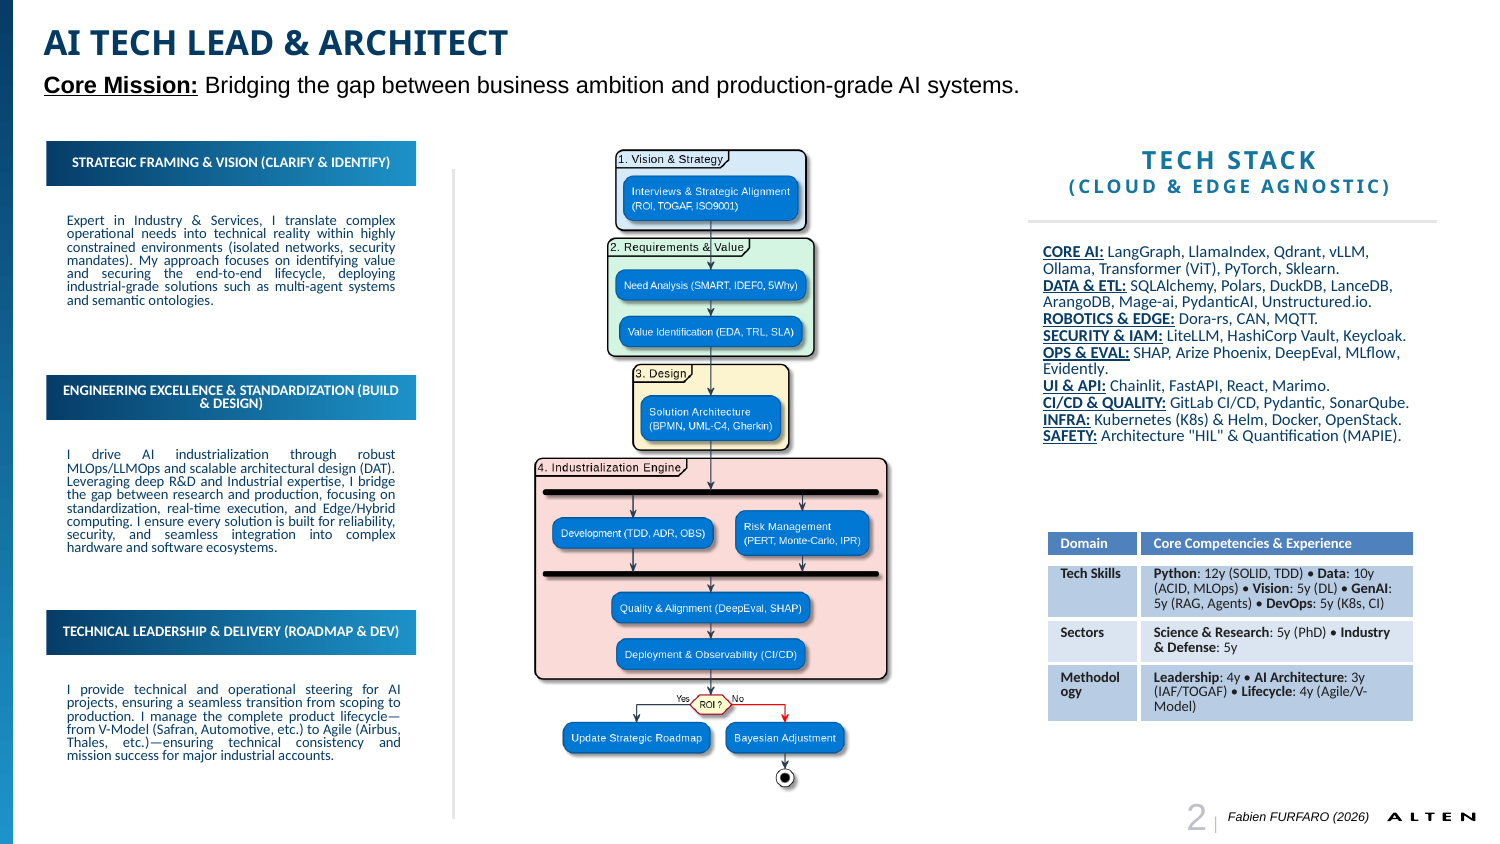

Fabien FURFARO (2026)
# AI TECH LEAD & ArCHITECT
Core Mission: Bridging the gap between business ambition and production-grade AI systems.
Tech STACK
(CLOUD & EDGE AGNOSTIC)
Strategic Framing & Vision (Clarify & Identify)
Expert in Industry & Services, I translate complex operational needs into technical reality within highly constrained environments (isolated networks, security mandates). My approach focuses on identifying value and securing the end-to-end lifecycle, deploying industrial-grade solutions such as multi-agent systems and semantic ontologies.
CORE AI: LangGraph, LlamaIndex, Qdrant, vLLM, Ollama, Transformer (ViT), PyTorch, Sklearn.
DATA & ETL: SQLAlchemy, Polars, DuckDB, LanceDB, ArangoDB, Mage-ai, PydanticAI, Unstructured.io.
ROBOTICS & EDGE: Dora-rs, CAN, MQTT.
SECURITY & IAM: LiteLLM, HashiCorp Vault, Keycloak.
OPS & EVAL: SHAP, Arize Phoenix, DeepEval, MLflow, Evidently.
UI & API: Chainlit, FastAPI, React, Marimo.
CI/CD & QUALITY: GitLab CI/CD, Pydantic, SonarQube.
INFRA: Kubernetes (K8s) & Helm, Docker, OpenStack.
SAFETY: Architecture "HIL" & Quantification (MAPIE).
Engineering Excellence & Standardization (Build & Design)
I drive AI industrialization through robust MLOps/LLMOps and scalable architectural design (DAT). Leveraging deep R&D and Industrial expertise, I bridge the gap between research and production, focusing on standardization, real-time execution, and Edge/Hybrid computing. I ensure every solution is built for reliability, security, and seamless integration into complex hardware and software ecosystems.
| Domain | Core Competencies & Experience |
| --- | --- |
| Tech Skills | Python: 12y (SOLID, TDD) • Data: 10y (ACID, MLOps) • Vision: 5y (DL) • GenAI: 5y (RAG, Agents) • DevOps: 5y (K8s, CI) |
| Sectors | Science & Research: 5y (PhD) • Industry & Defense: 5y |
| Methodology | Leadership: 4y • AI Architecture: 3y (IAF/TOGAF) • Lifecycle: 4y (Agile/V-Model) |
Technical Leadership & Delivery (Roadmap & Dev)
I provide technical and operational steering for AI projects, ensuring a seamless transition from scoping to production. I manage the complete product lifecycle—from V-Model (Safran, Automotive, etc.) to Agile (Airbus, Thales, etc.)—ensuring technical consistency and mission success for major industrial accounts.
Fabien FURFARO (2026)